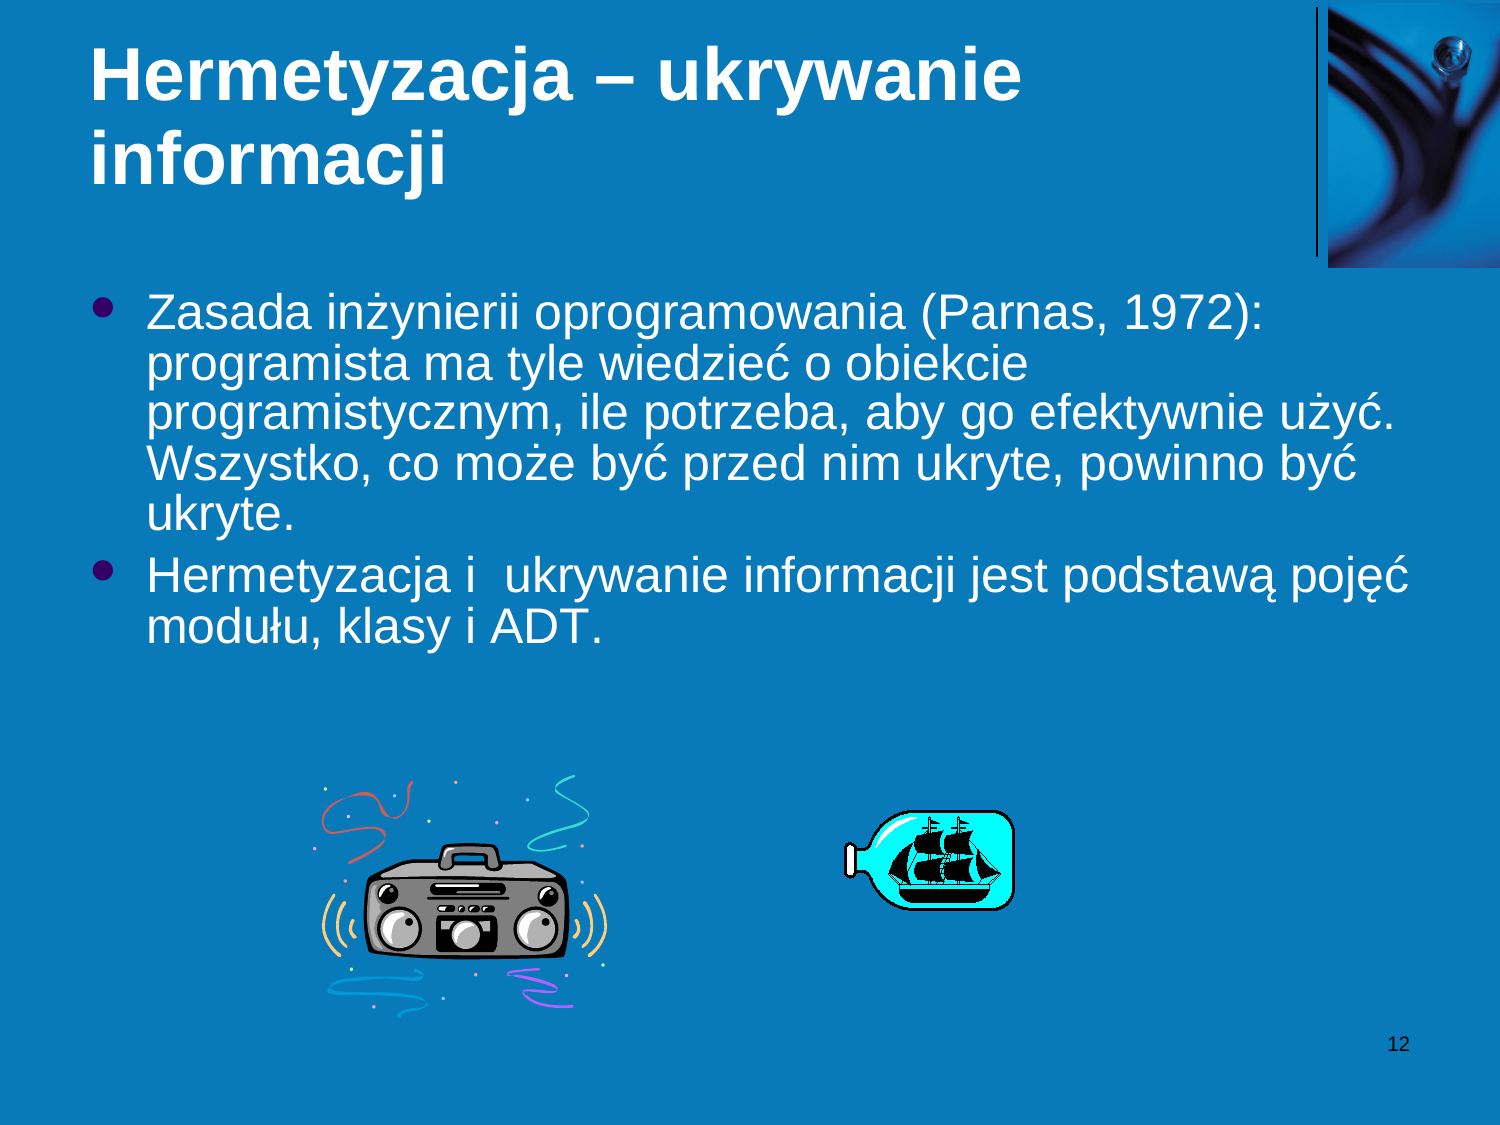

# Hermetyzacja – ukrywanie informacji
Zasada inżynierii oprogramowania (Parnas, 1972): programista ma tyle wiedzieć o obiekcie programistycznym, ile potrzeba, aby go efektywnie użyć. Wszystko, co może być przed nim ukryte, powinno być ukryte.
Hermetyzacja i ukrywanie informacji jest podstawą pojęć modułu, klasy i ADT.
12